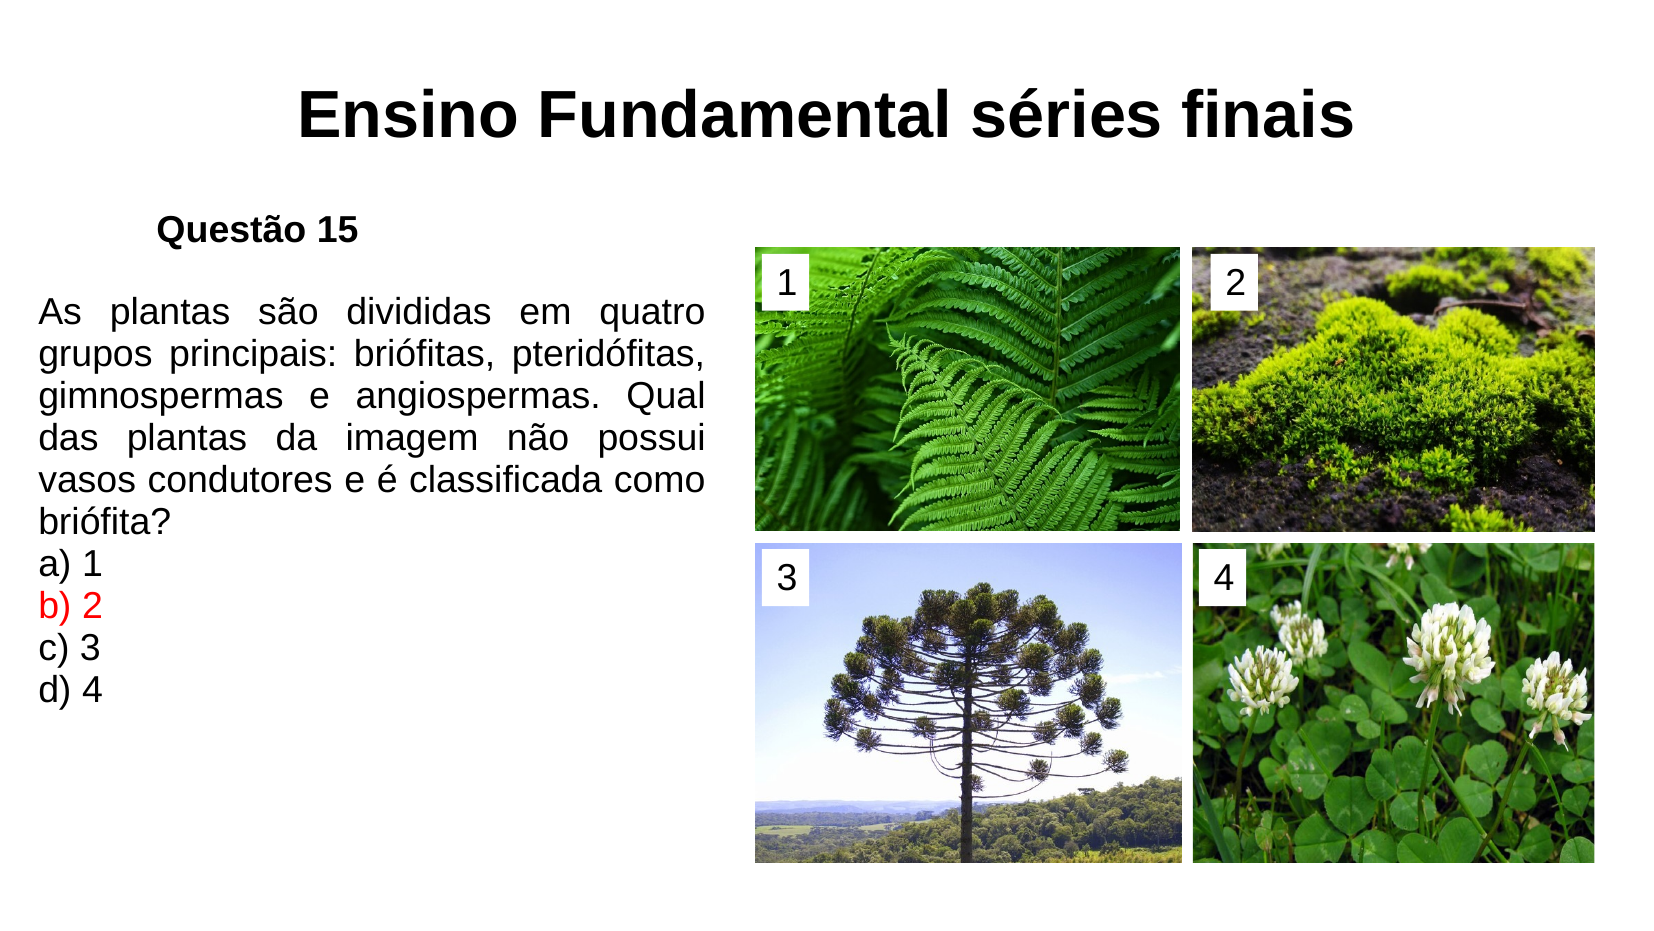

# Ensino Fundamental séries finais
Questão 15
1
2
As plantas são divididas em quatro grupos principais: briófitas, pteridófitas, gimnospermas e angiospermas. Qual das plantas da imagem não possui vasos condutores e é classificada como briófita?
a) 1
b) 2
c) 3
d) 4
3
4